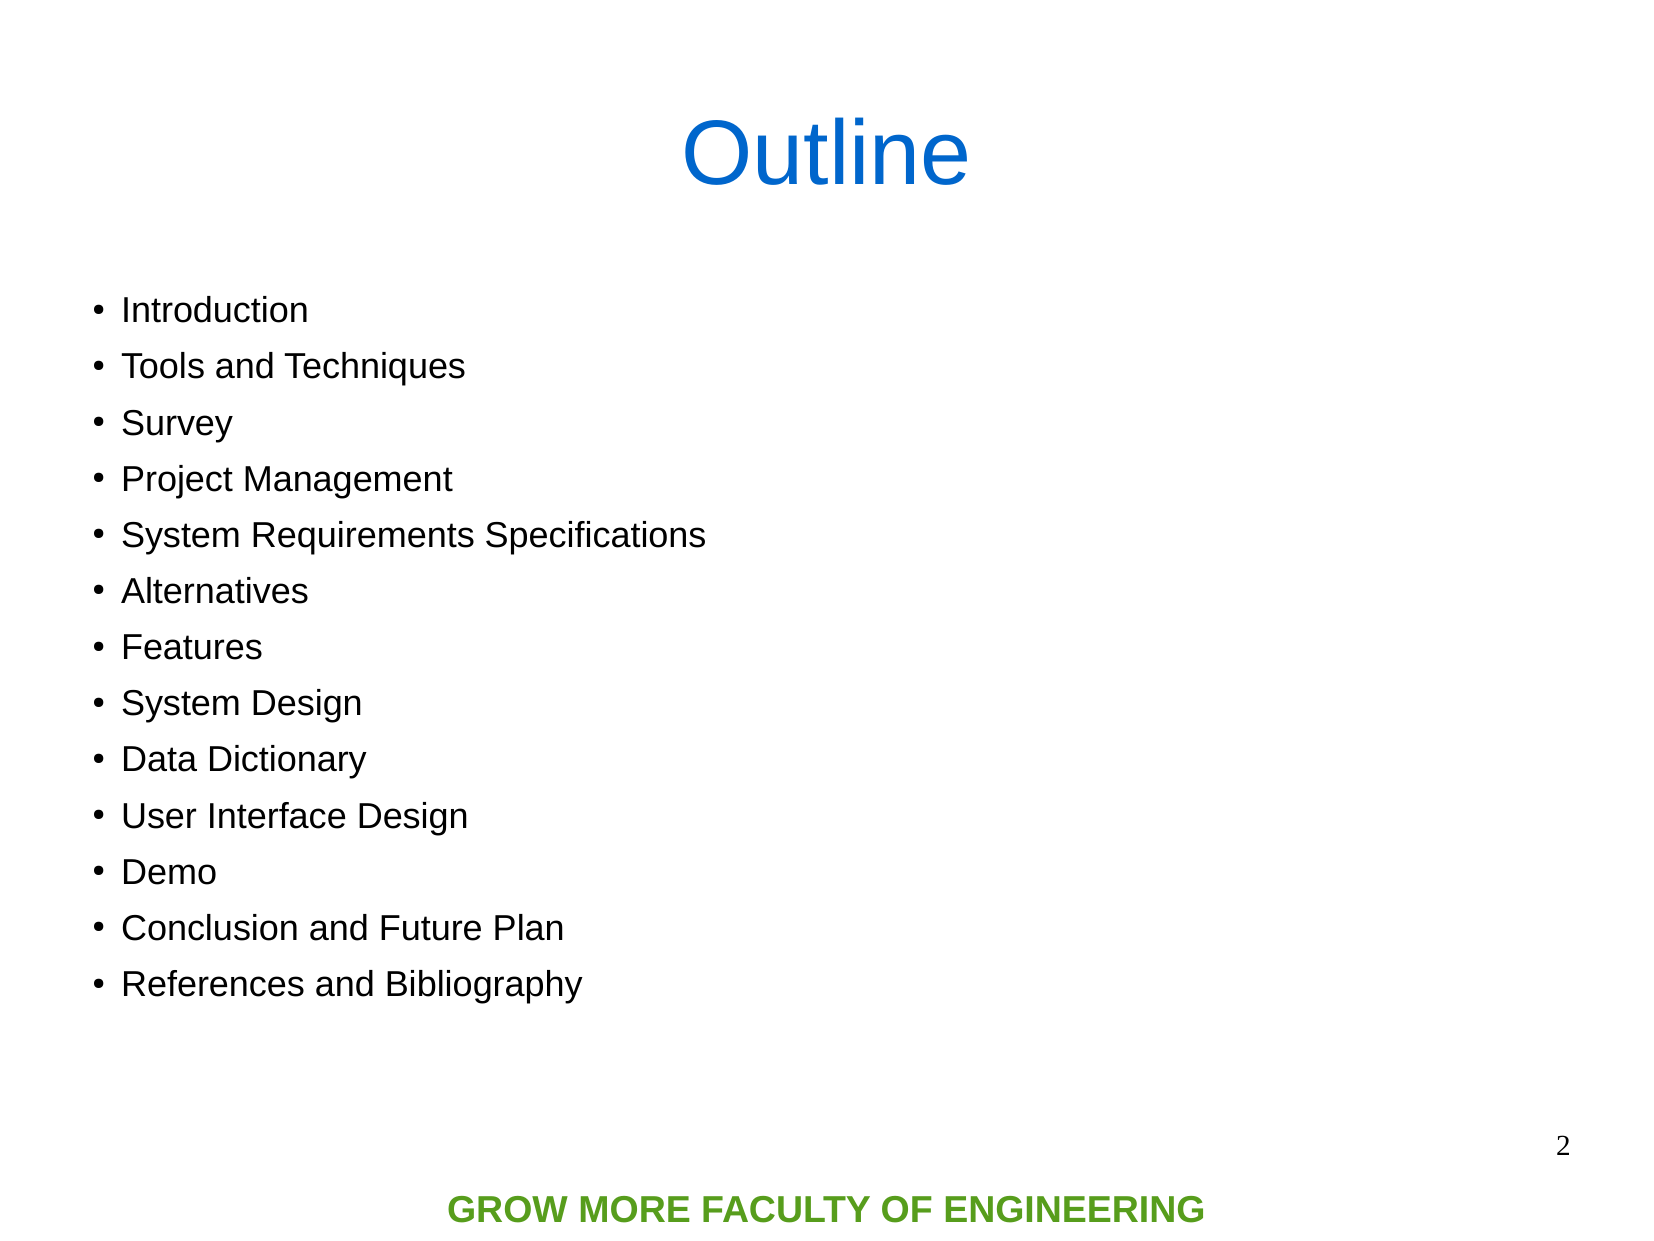

# Outline
Introduction
Tools and Techniques
Survey
Project Management
System Requirements Specifications
Alternatives
Features
System Design
Data Dictionary
User Interface Design
Demo
Conclusion and Future Plan
References and Bibliography
2